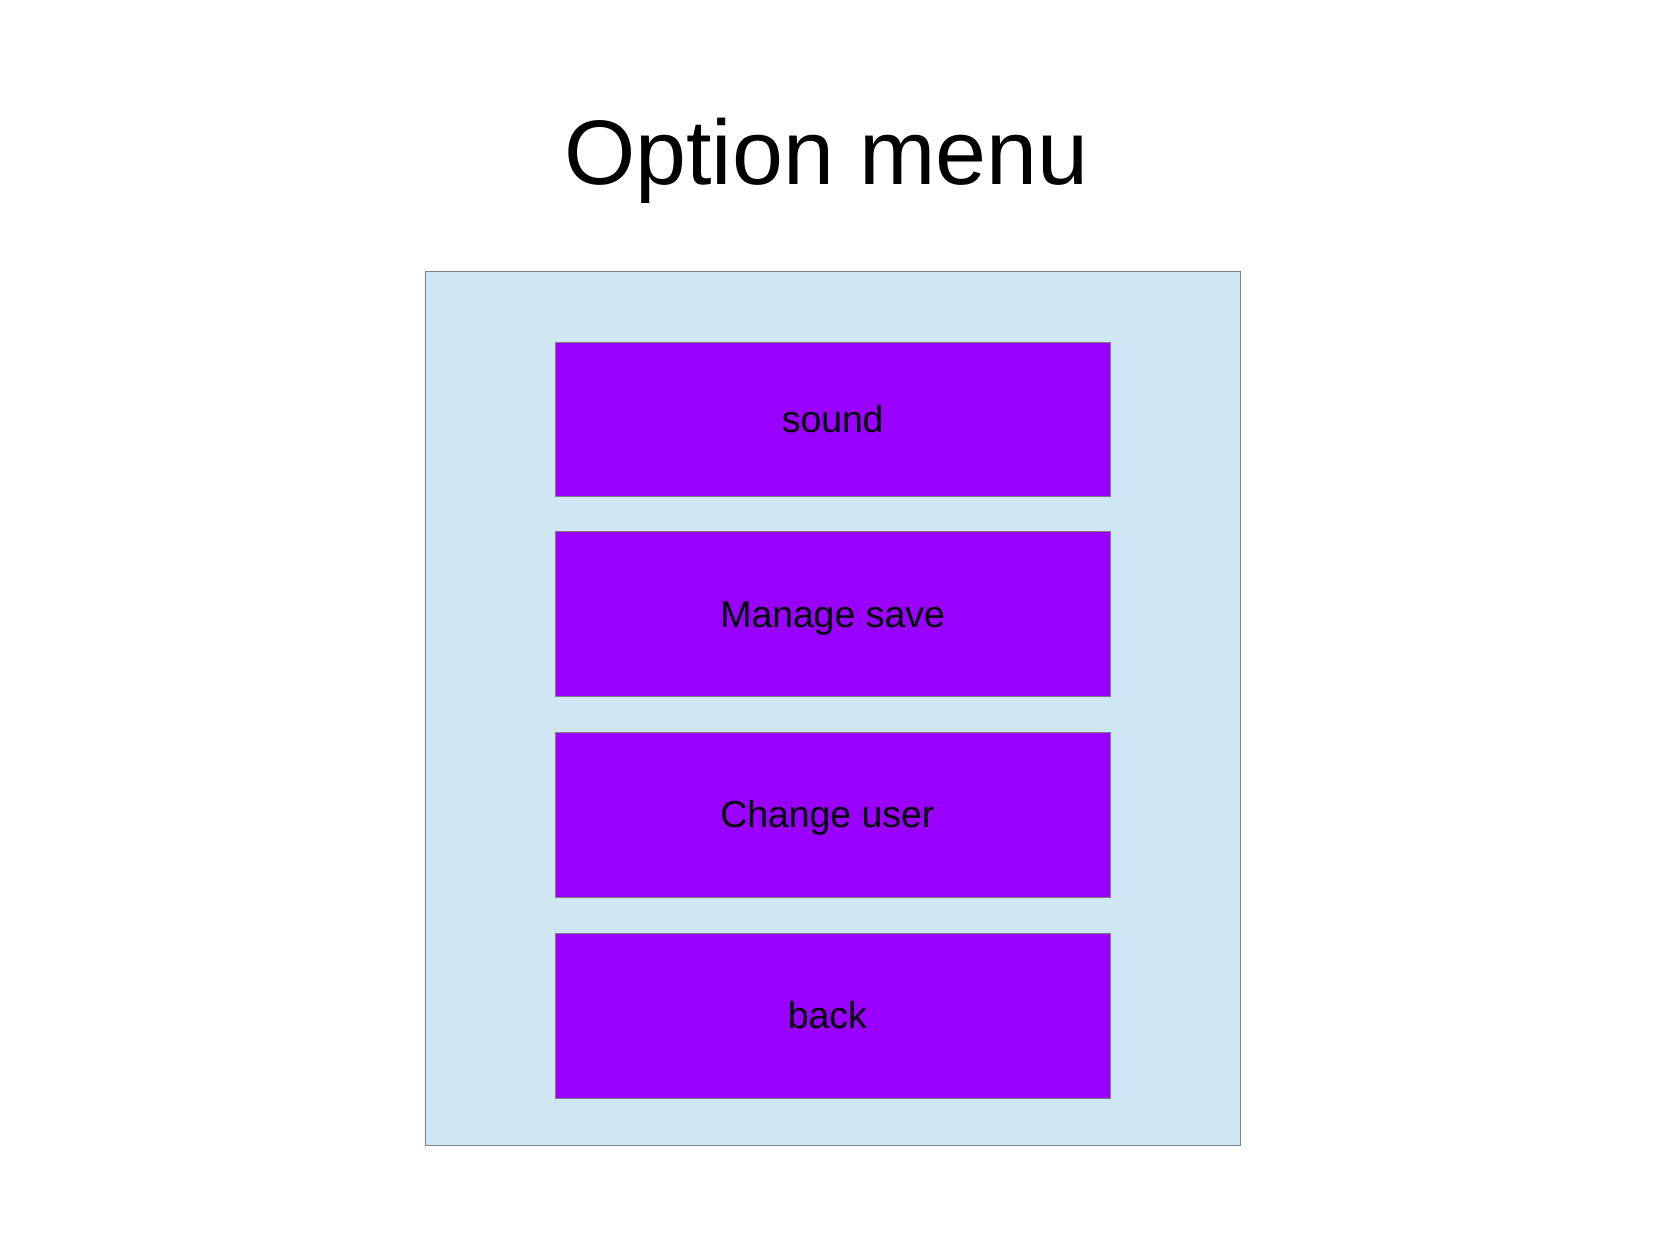

# Option menu
sound
Manage save
Change user
back